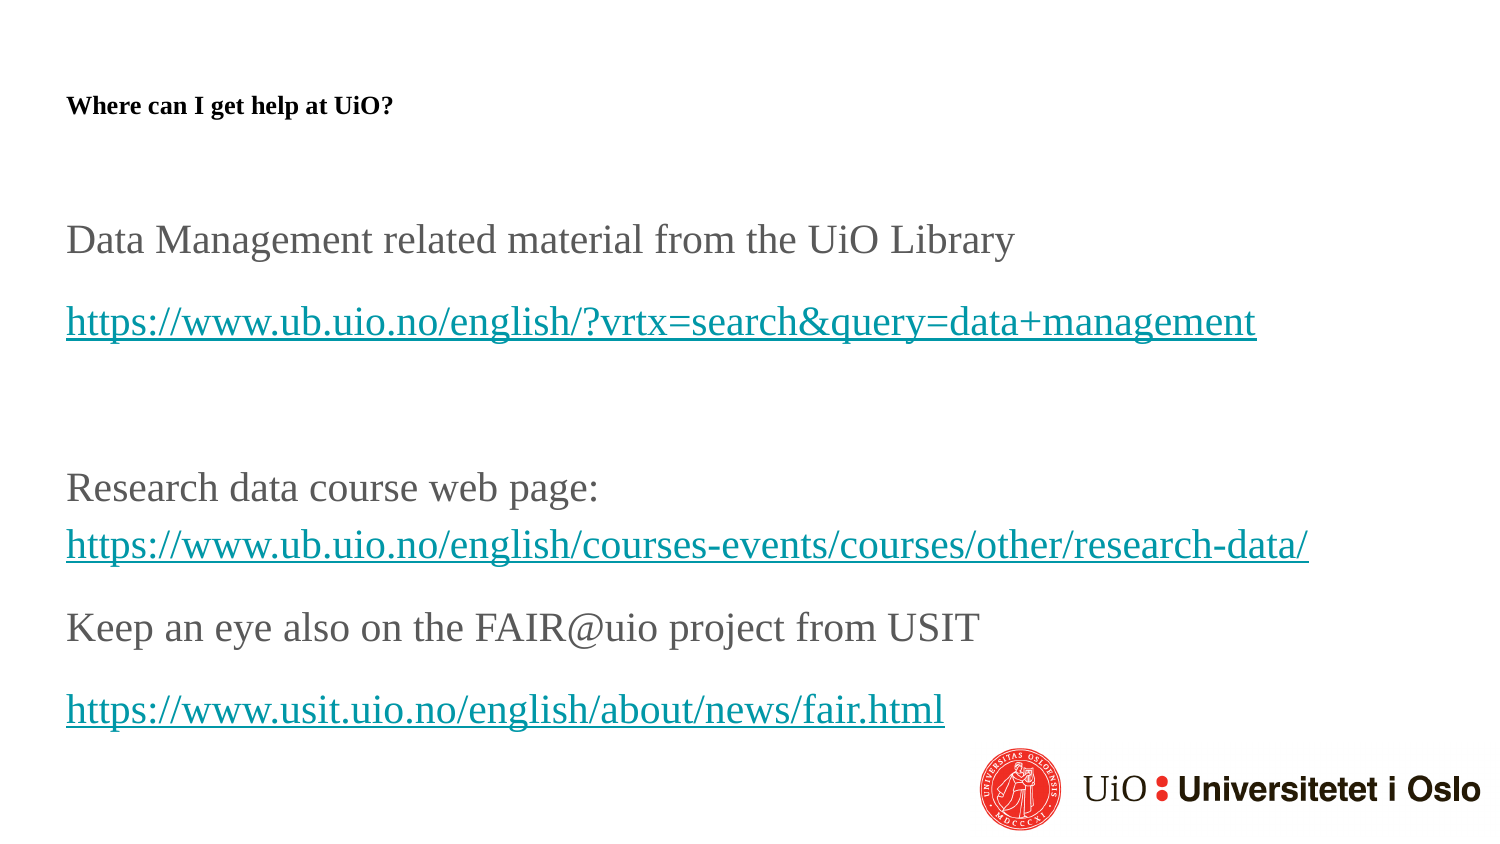

# Where can I get help at UiO?
Data Management related material from the UiO Library
https://www.ub.uio.no/english/?vrtx=search&query=data+management
Research data course web page: https://www.ub.uio.no/english/courses-events/courses/other/research-data/
Keep an eye also on the FAIR@uio project from USIT
https://www.usit.uio.no/english/about/news/fair.html